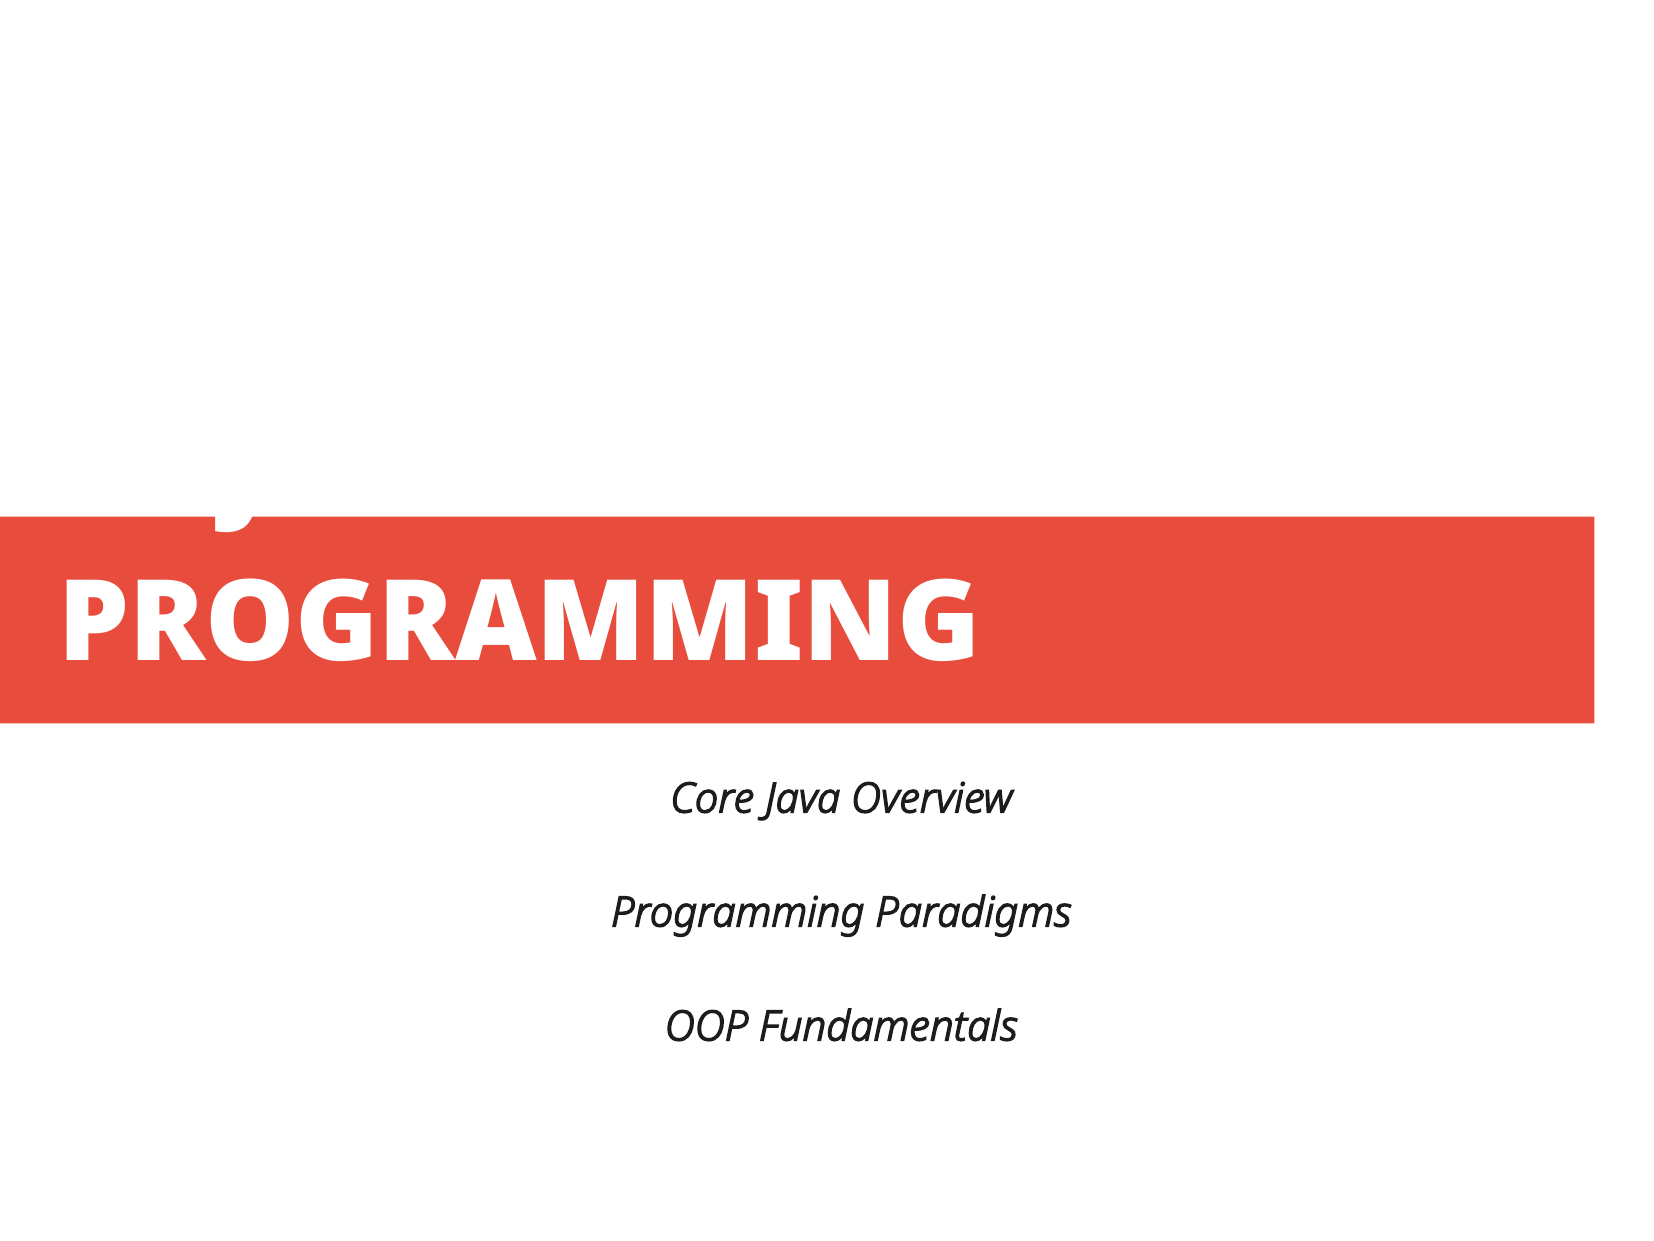

# OBJECT ORIENTED PROGRAMMING
Core Java Overview
Programming Paradigms
OOP Fundamentals